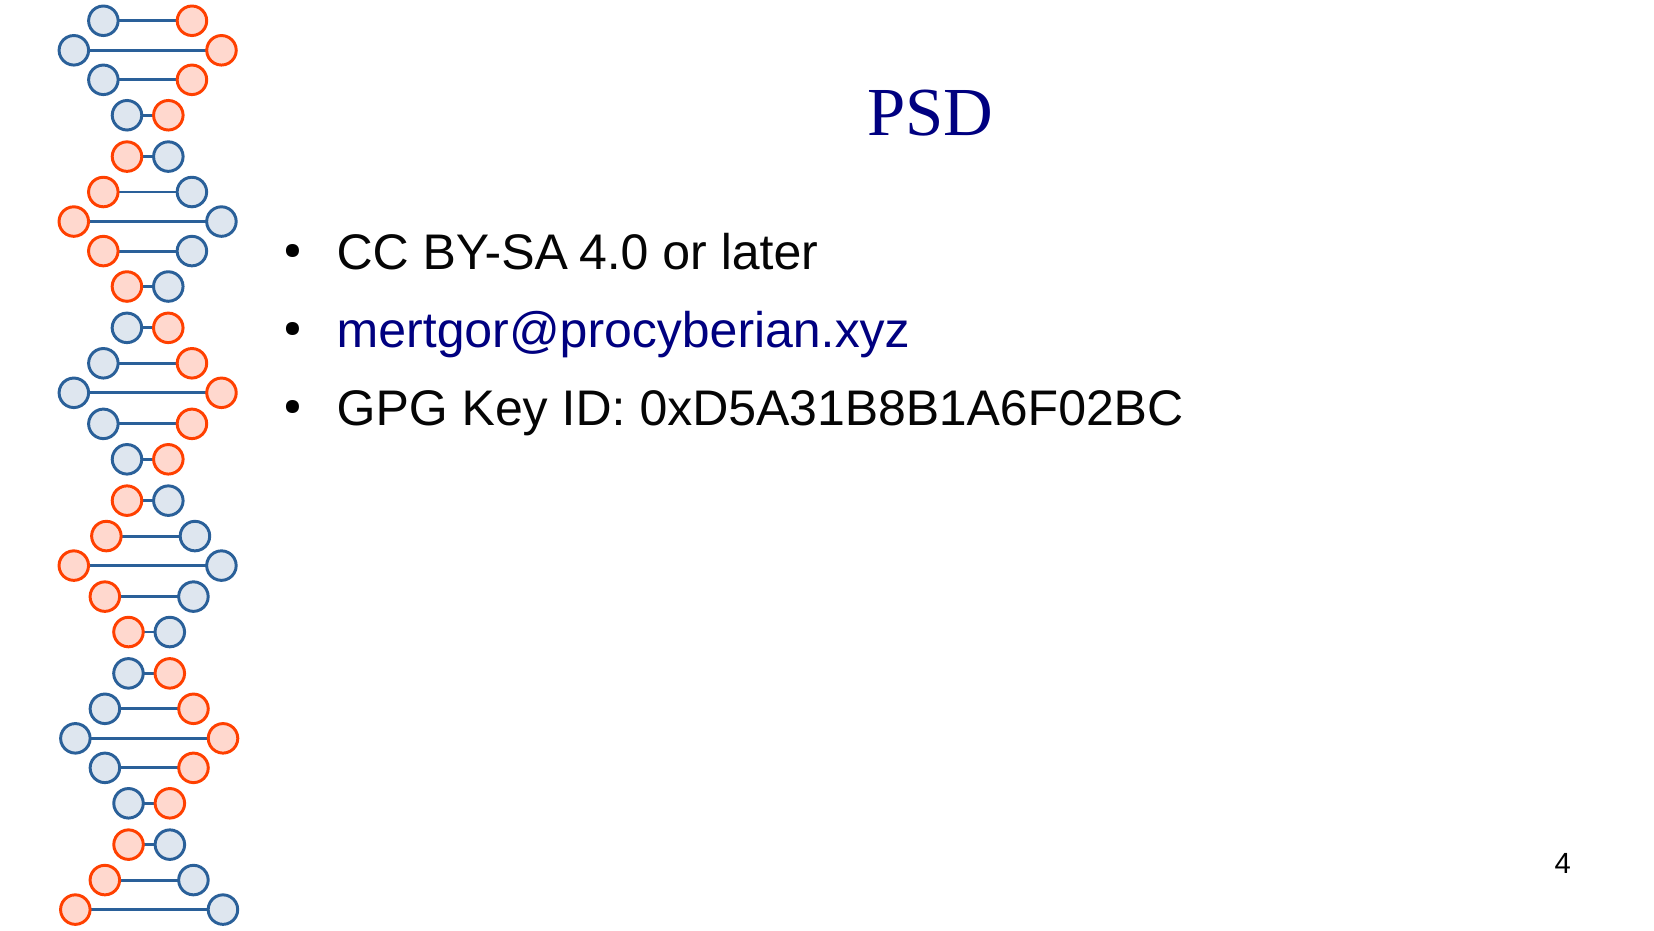

# PSD
CC BY-SA 4.0 or later
mertgor@procyberian.xyz
GPG Key ID: 0xD5A31B8B1A6F02BC
4